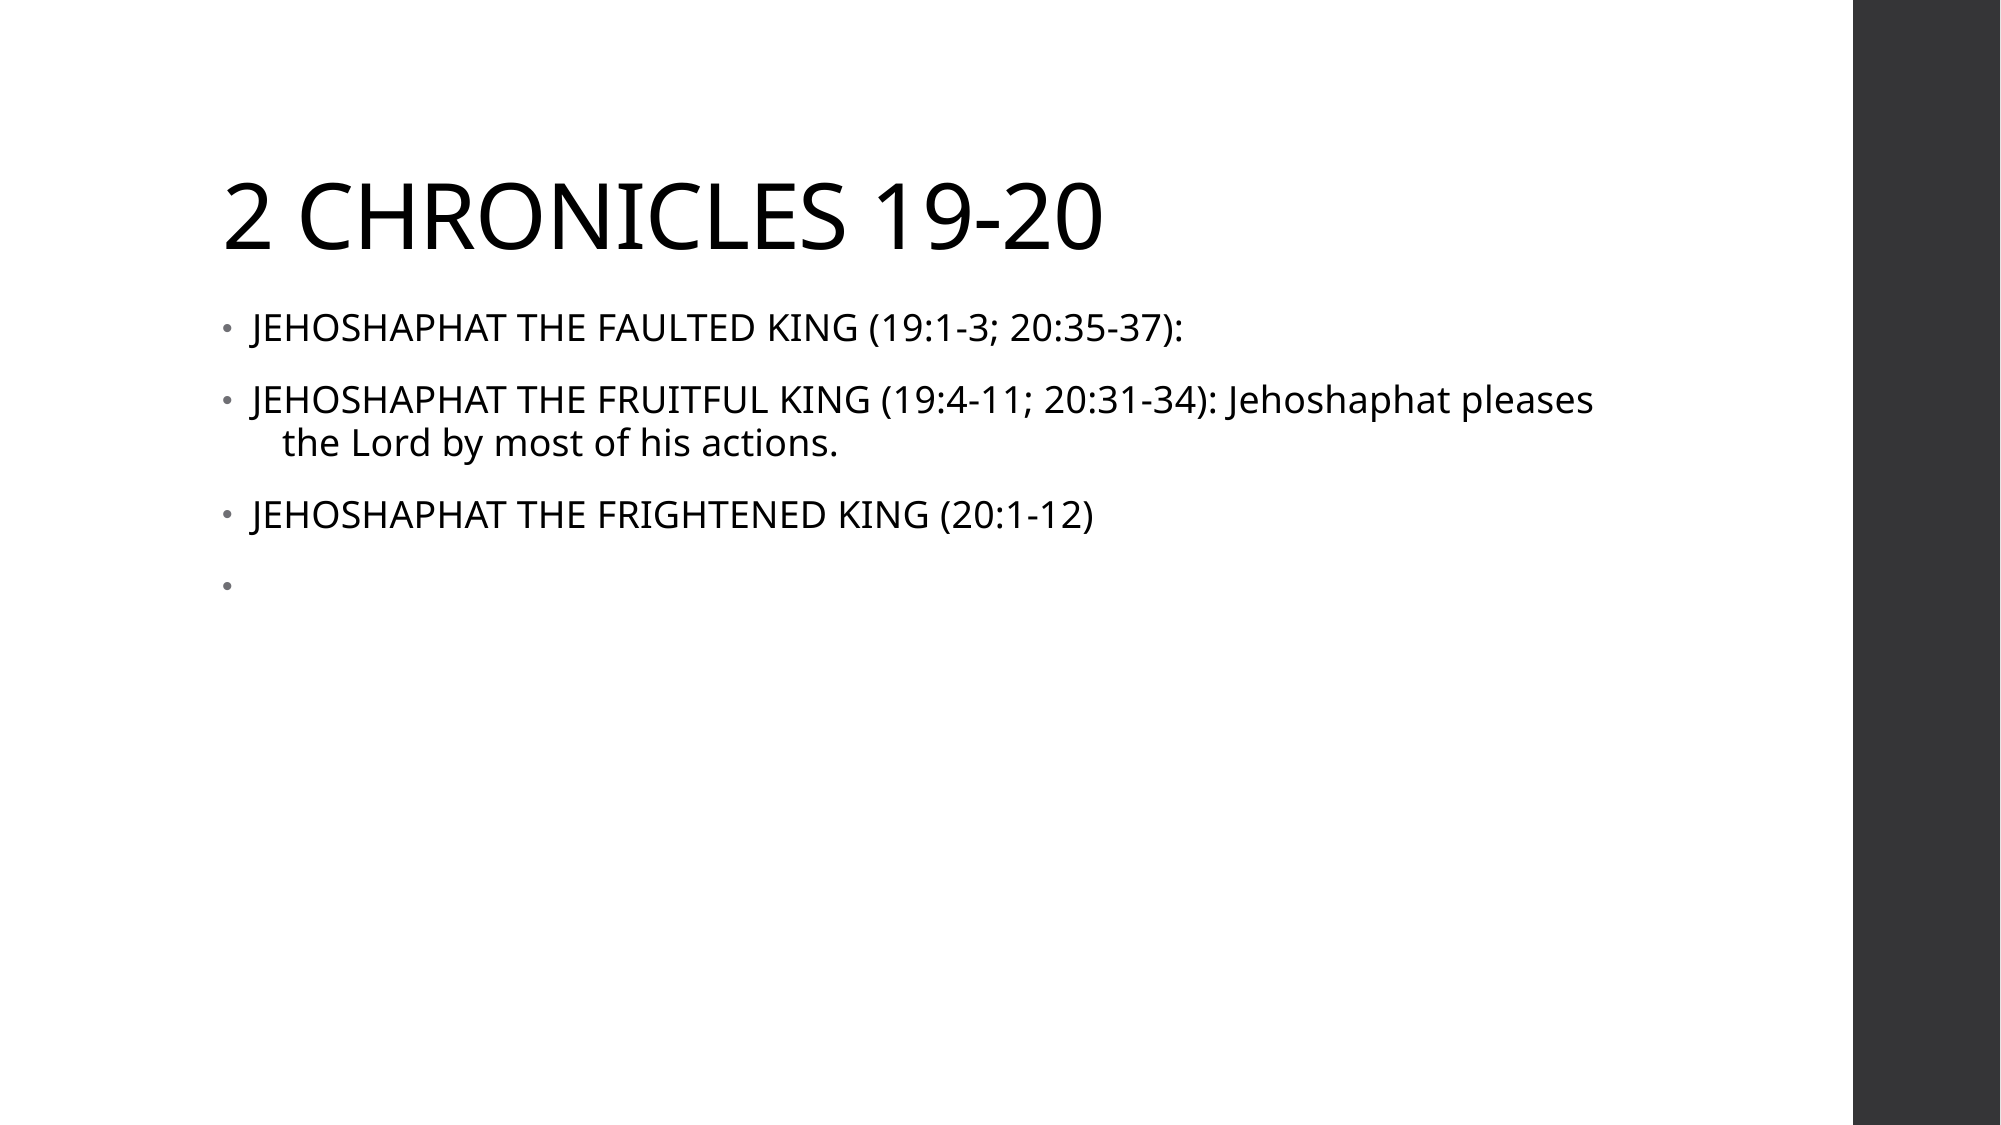

# 2 CHRONICLES 19-20
JEHOSHAPHAT THE FAULTED KING (19:1-3; 20:35-37):
JEHOSHAPHAT THE FRUITFUL KING (19:4-11; 20:31-34): Jehoshaphat pleases the Lord by most of his actions.
JEHOSHAPHAT THE FRIGHTENED KING (20:1-12)